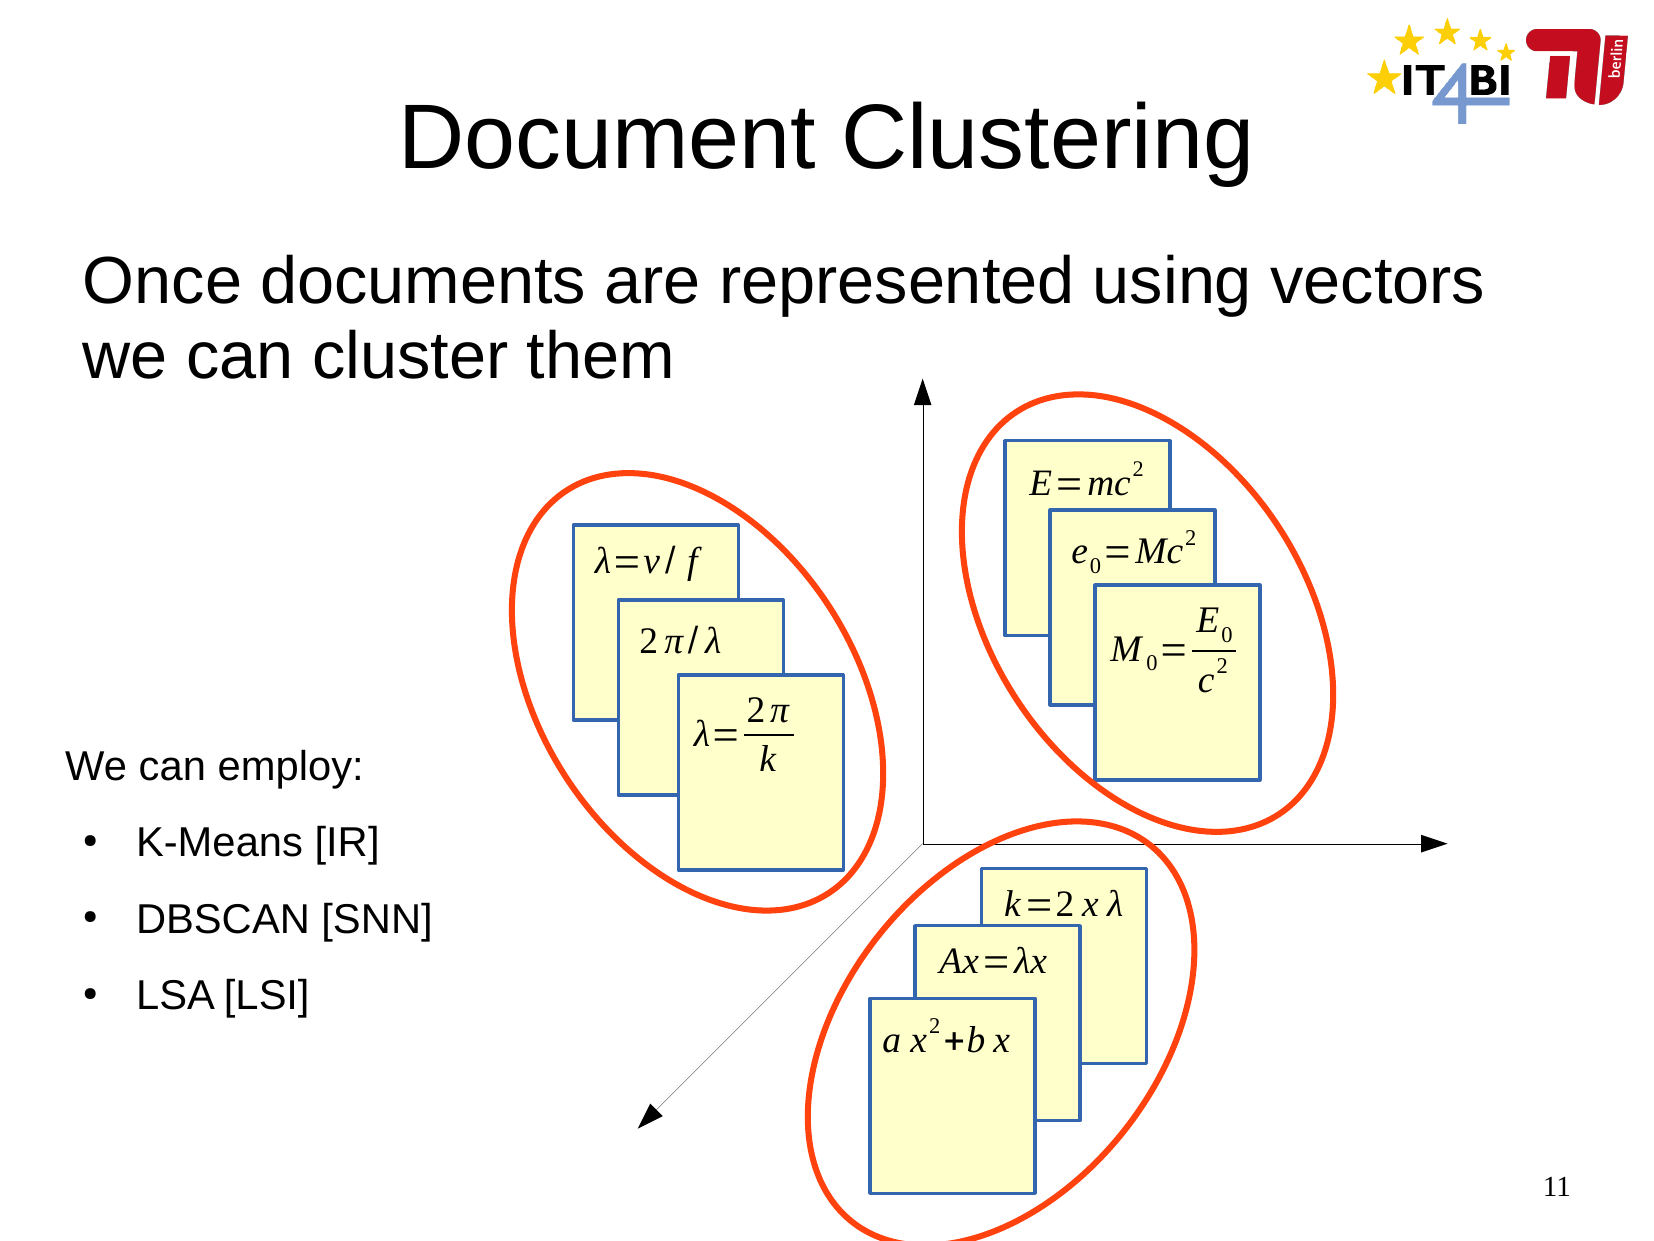

# Document Clustering
Once documents are represented using vectors we can cluster them
We can employ:
K-Means [IR]
DBSCAN [SNN]
LSA [LSI]
11